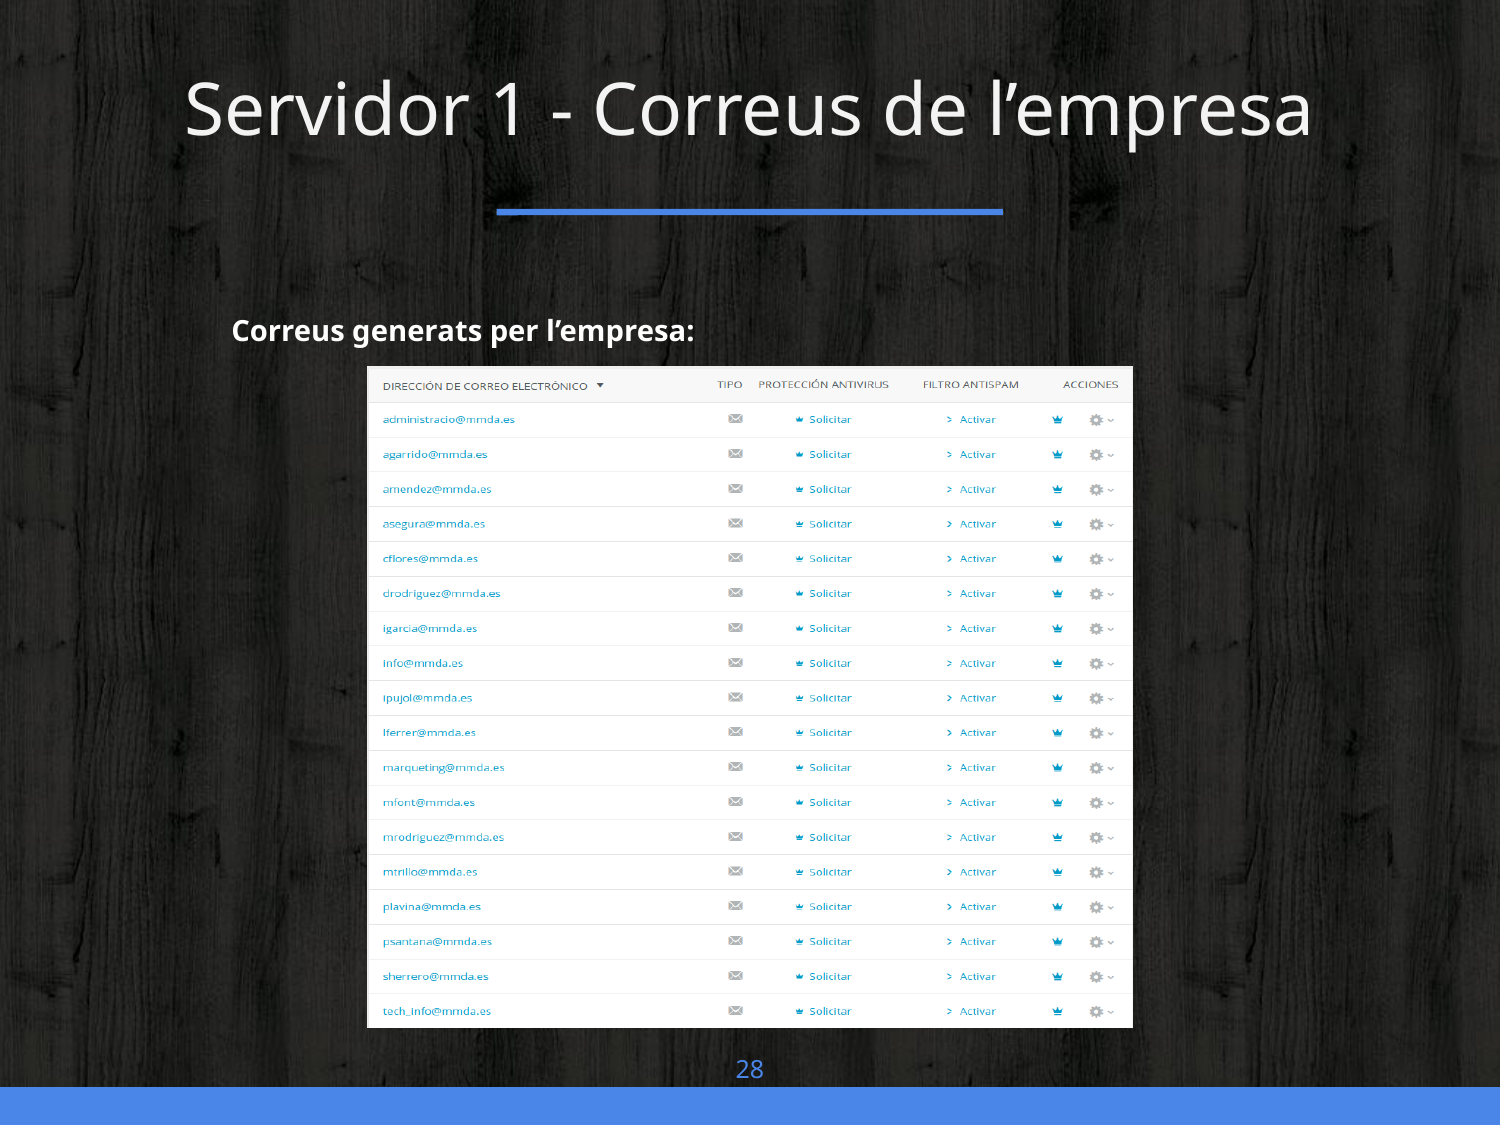

# Servidor 1 - Correus de l’empresa
Correus generats per l’empresa:
28